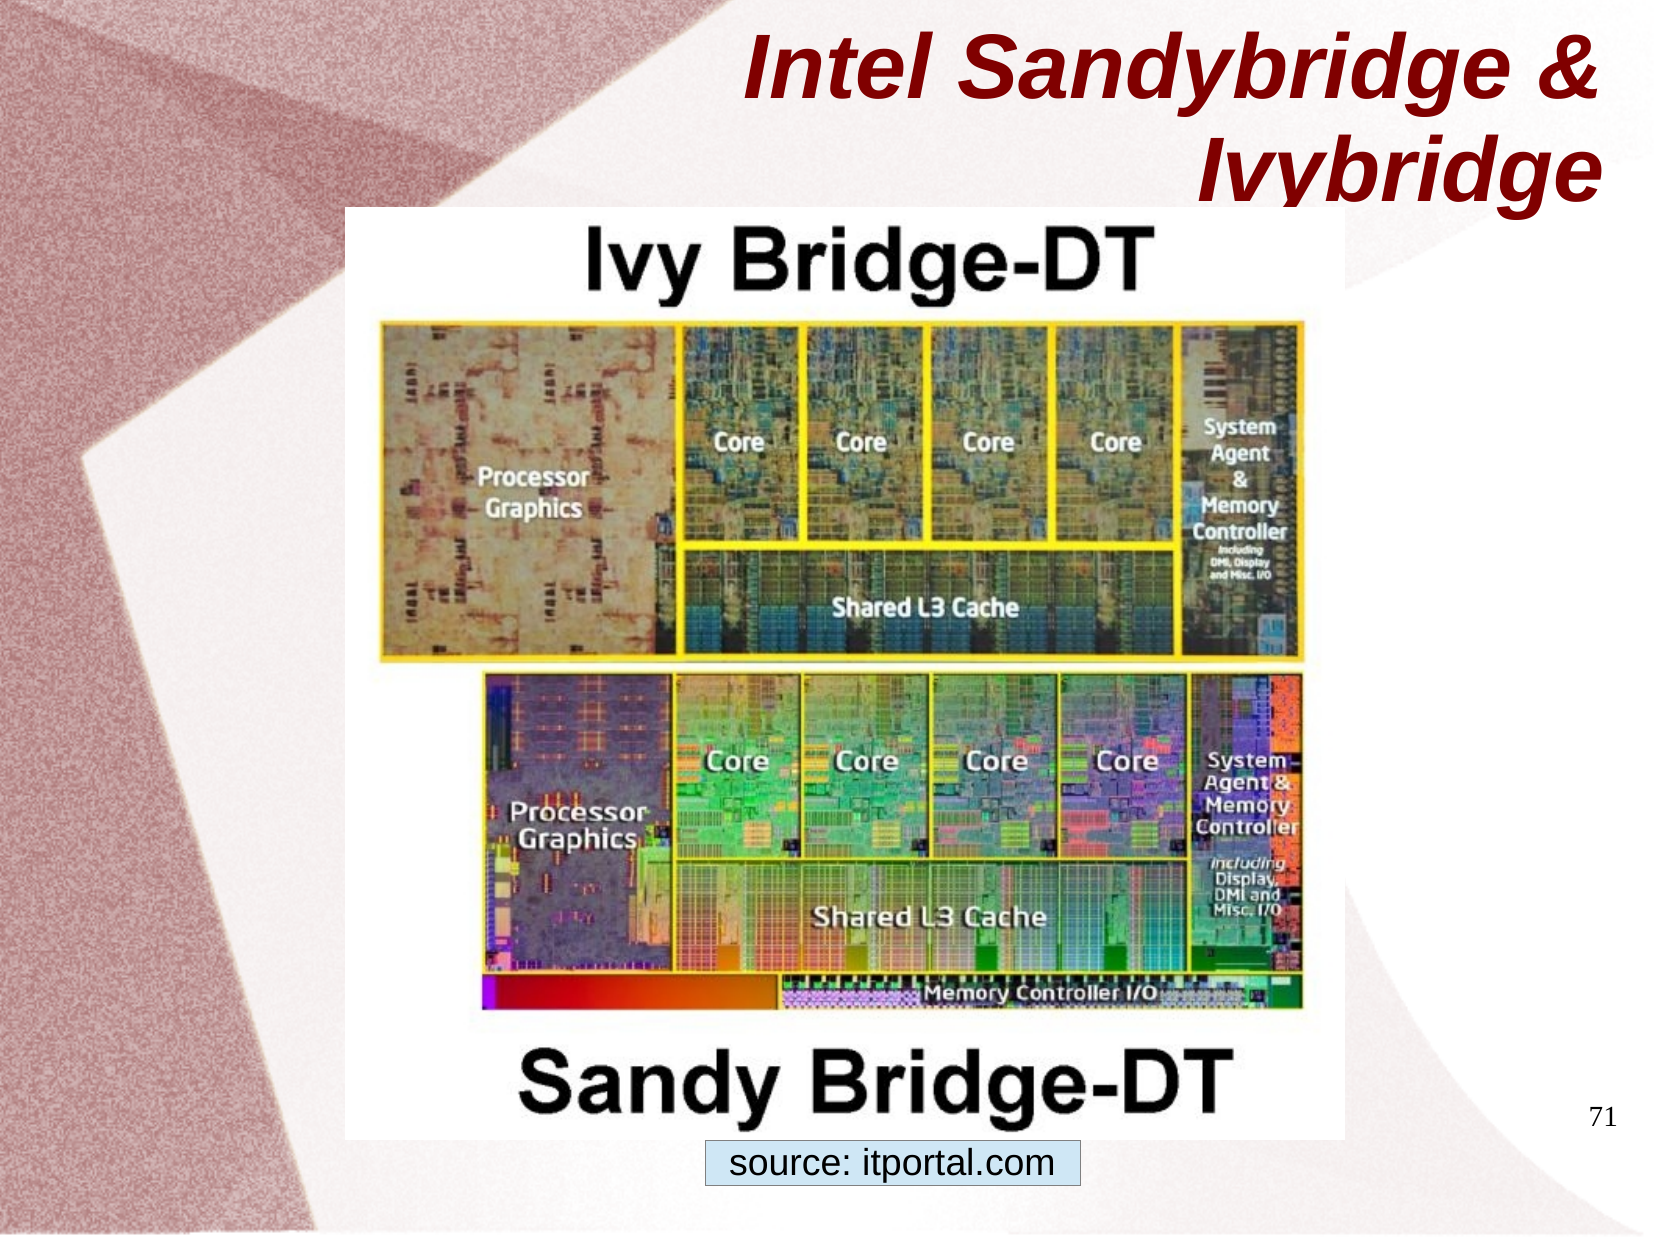

# Intel Sandybridge & Ivybridge
71
source: itportal.com